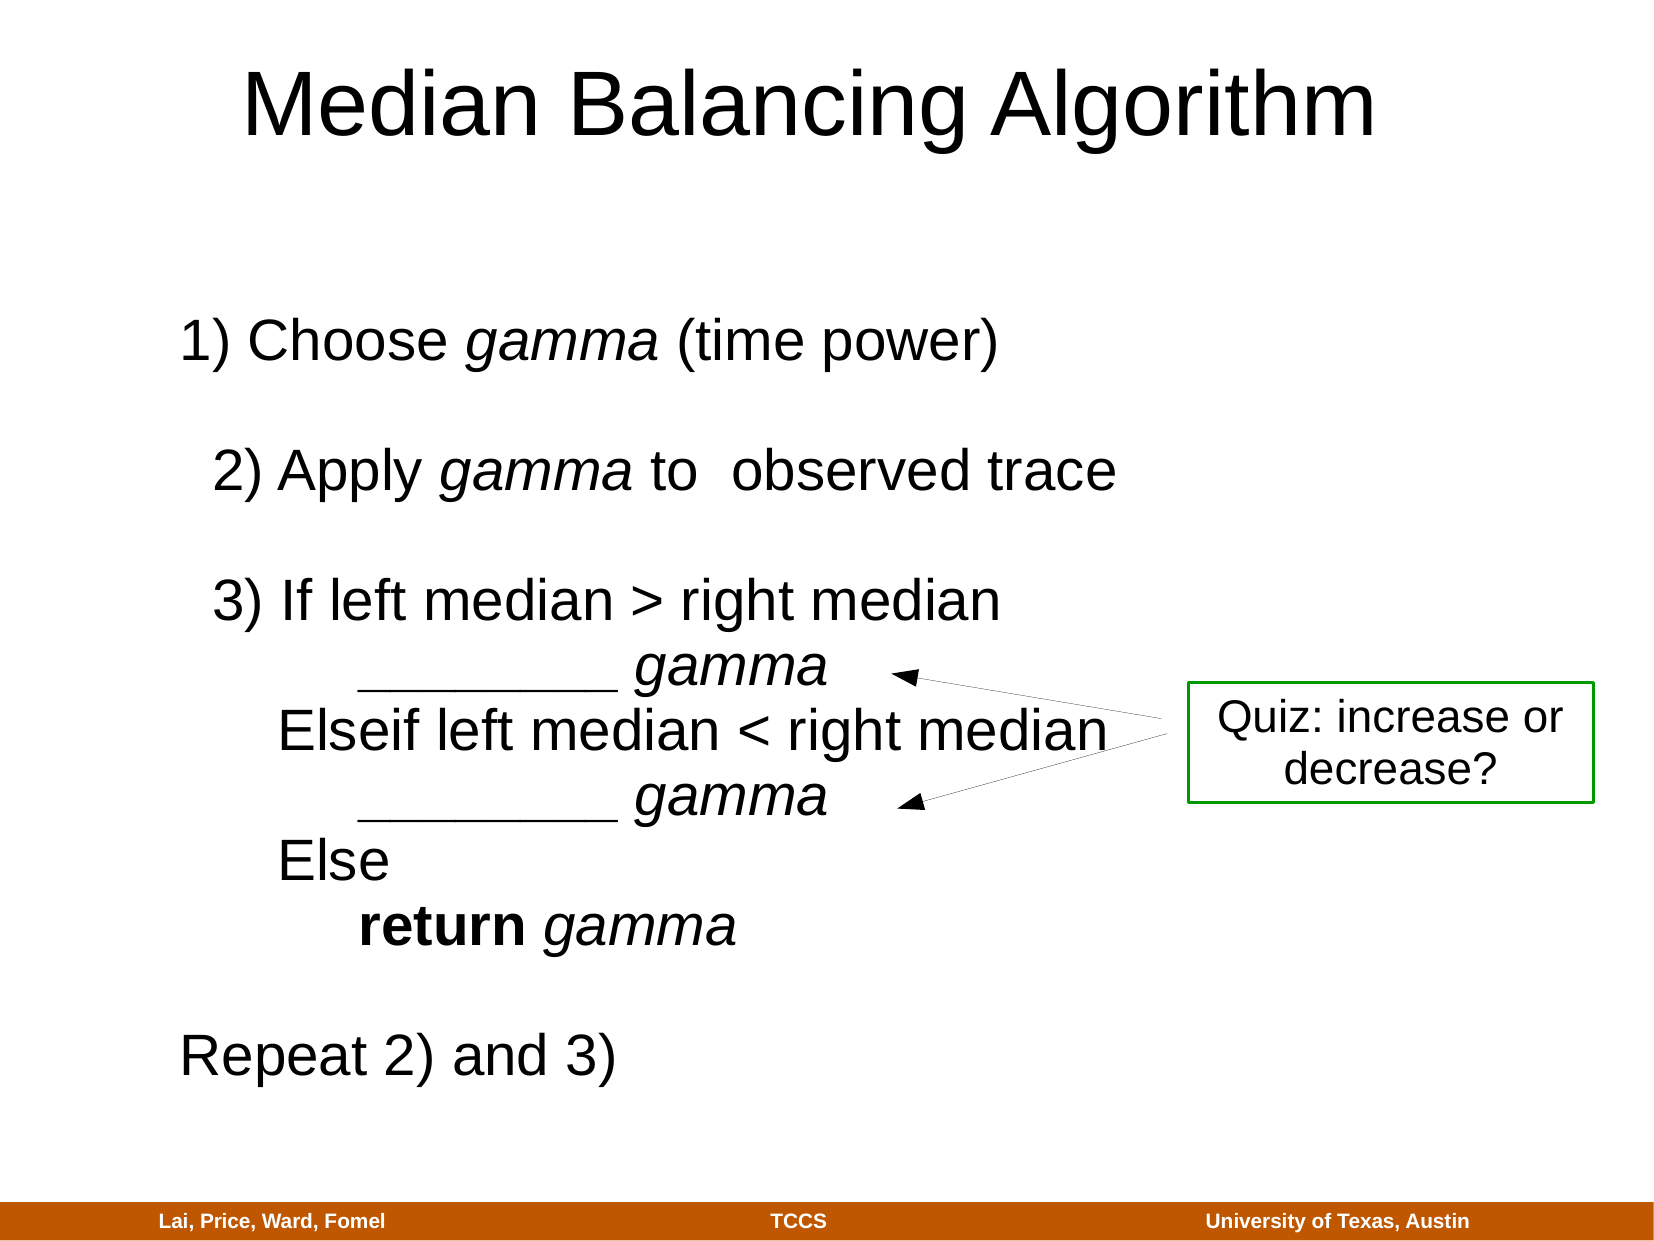

Median Balancing Algorithm
1) Choose gamma (time power)
 2) Apply gamma to observed trace
 3) If left median > right median
 ________ gamma
 Elseif left median < right median
 ________ gamma
 Else
 return gamma
Repeat 2) and 3)
Quiz: increase or decrease?